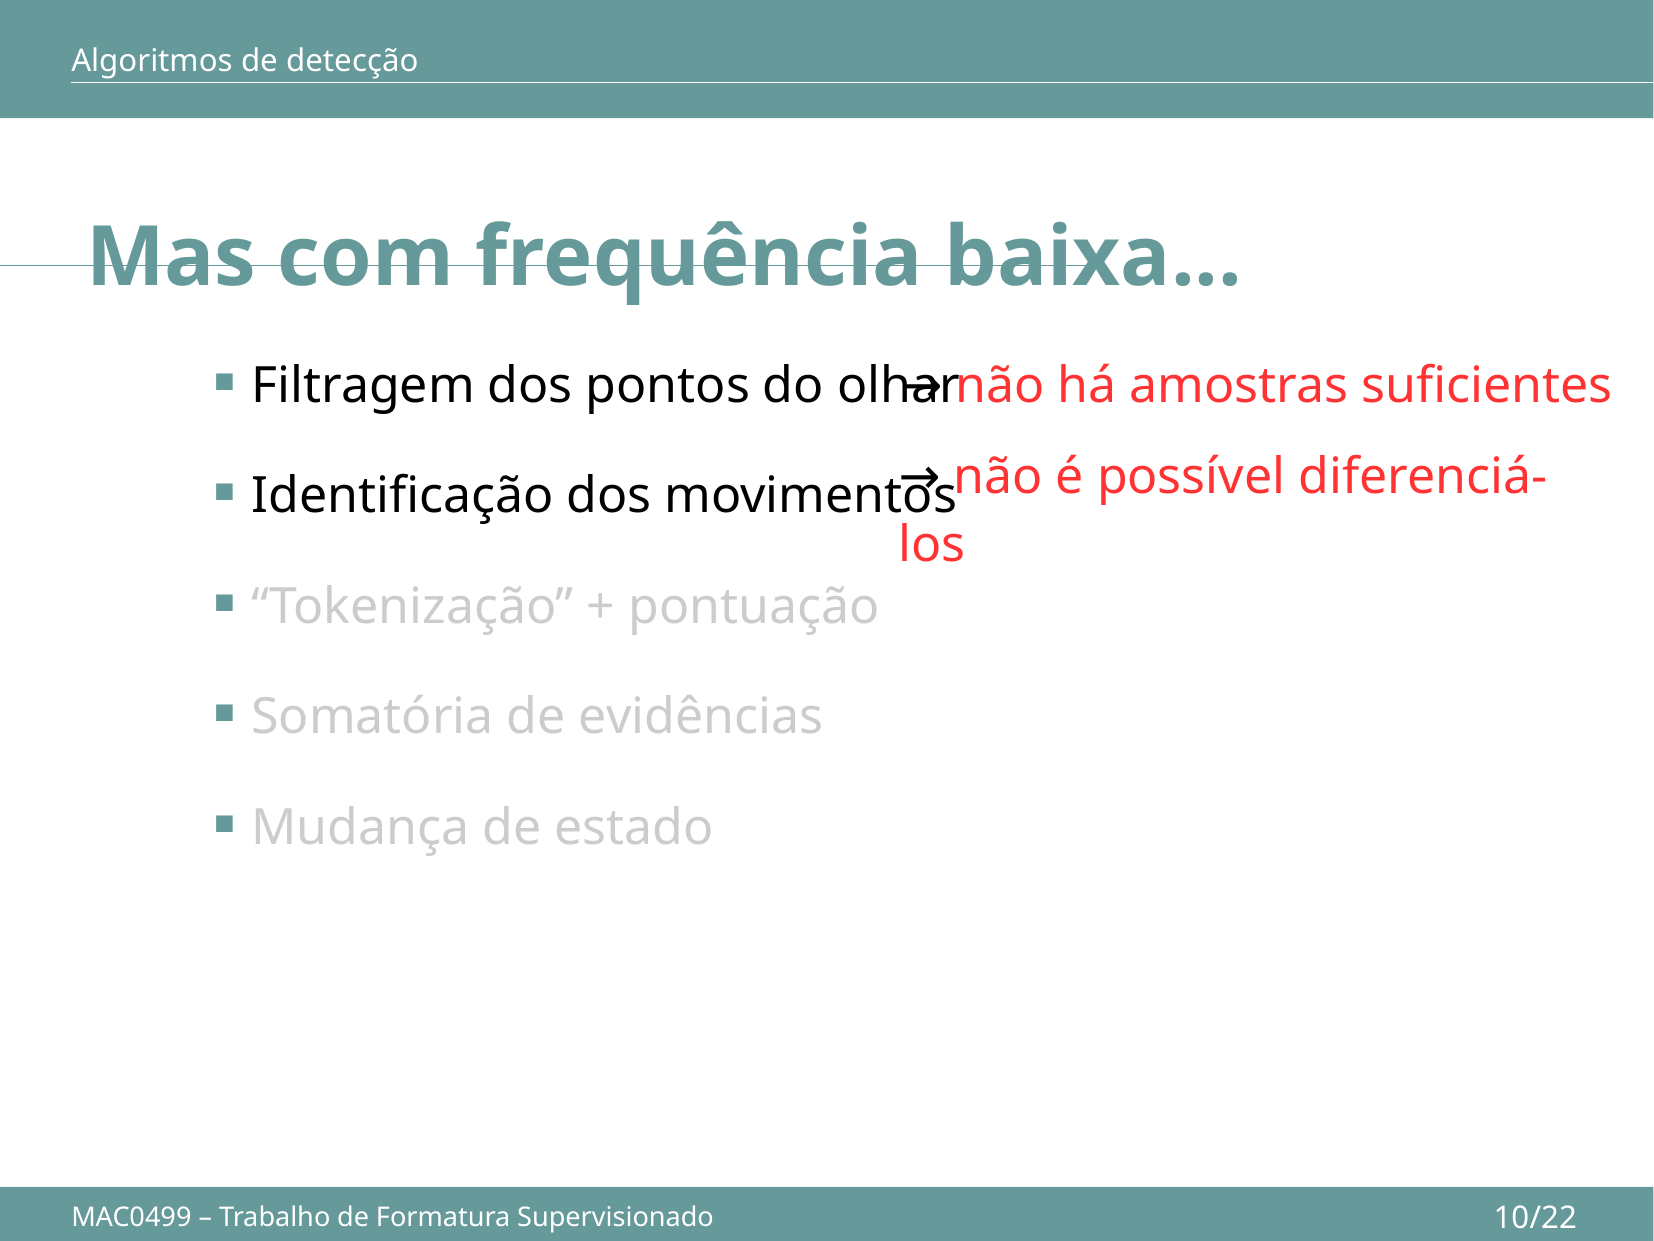

# Algoritmos de detecção
Mas com frequência baixa...
Filtragem dos pontos do olhar
Identificação dos movimentos
“Tokenização” + pontuação
Somatória de evidências
Mudança de estado
→ não há amostras suficientes
→ não é possível diferenciá-los
MAC0499 – Trabalho de Formatura Supervisionado
10/22